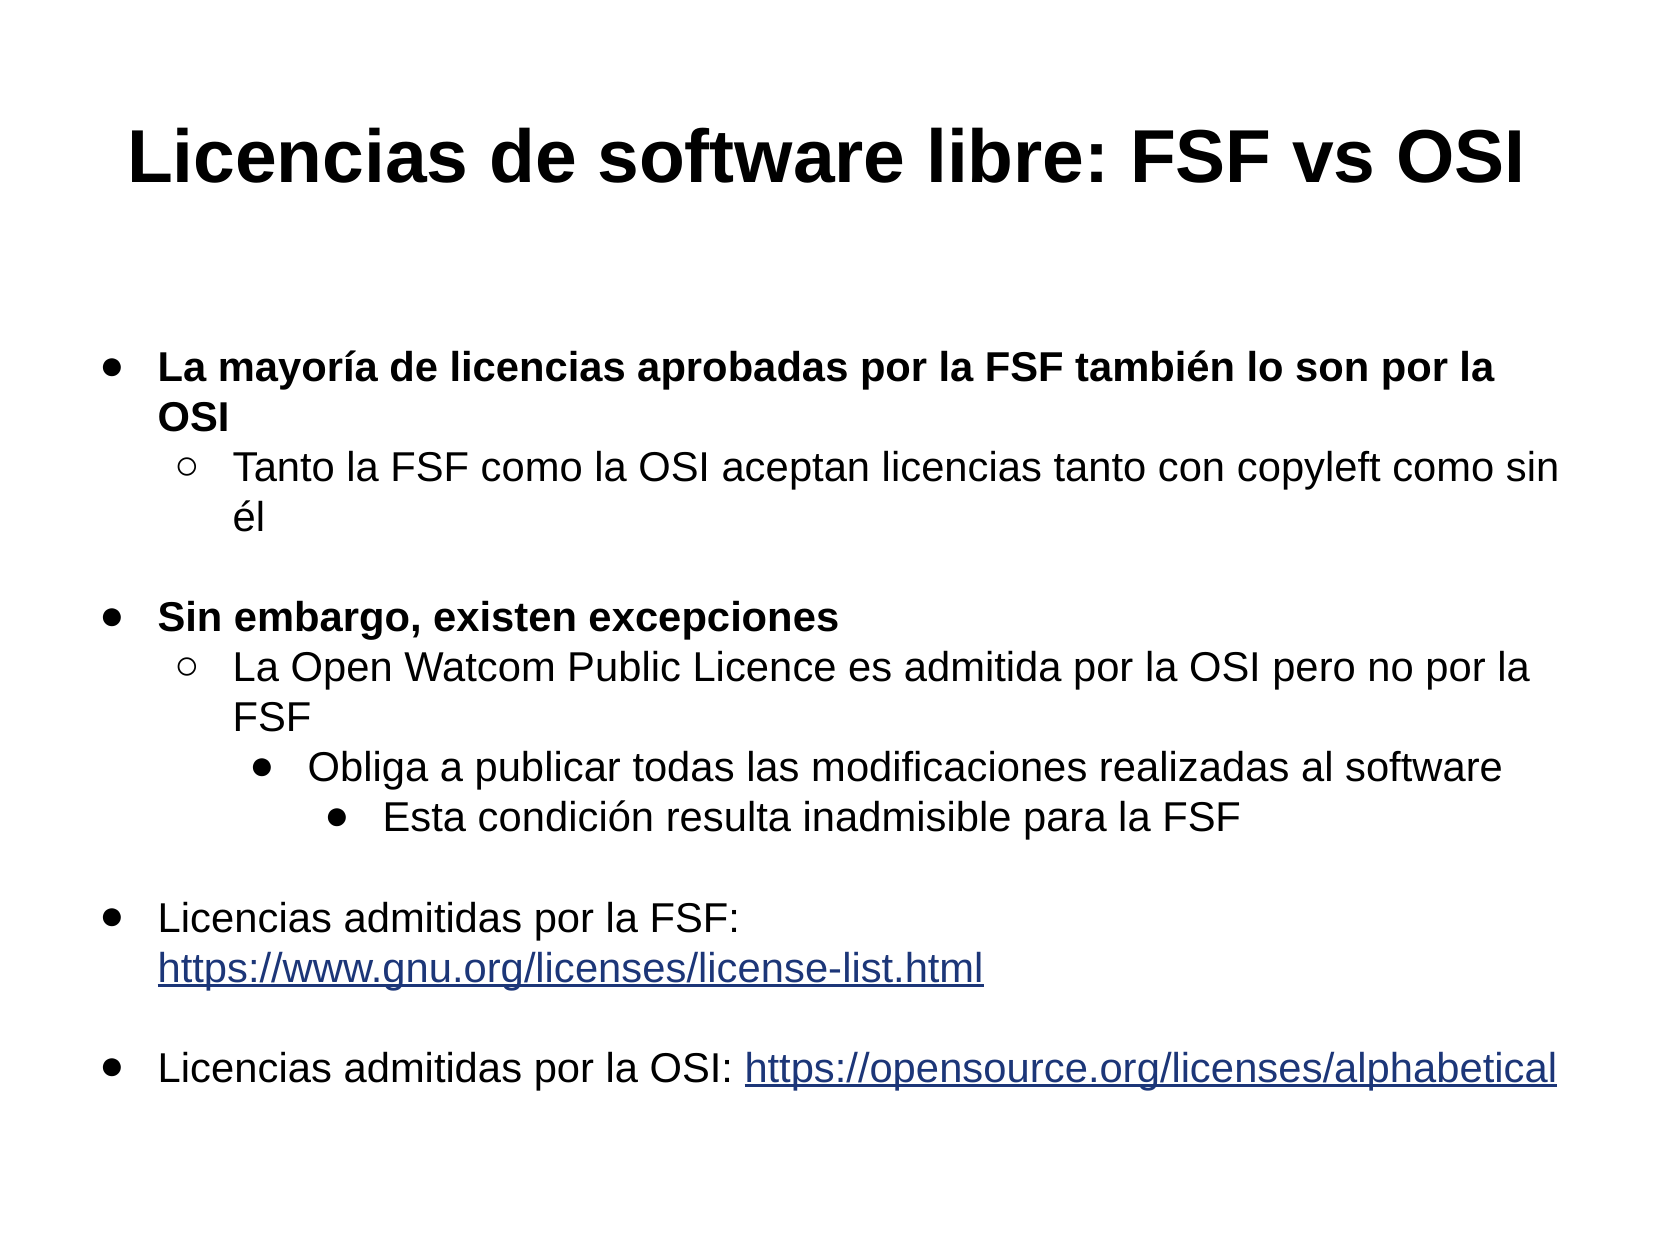

Licencias de software libre: FSF vs OSI
La mayoría de licencias aprobadas por la FSF también lo son por la OSI
Tanto la FSF como la OSI aceptan licencias tanto con copyleft como sin él
Sin embargo, existen excepciones
La Open Watcom Public Licence es admitida por la OSI pero no por la FSF
Obliga a publicar todas las modificaciones realizadas al software
Esta condición resulta inadmisible para la FSF
Licencias admitidas por la FSF: https://www.gnu.org/licenses/license-list.html
Licencias admitidas por la OSI: https://opensource.org/licenses/alphabetical